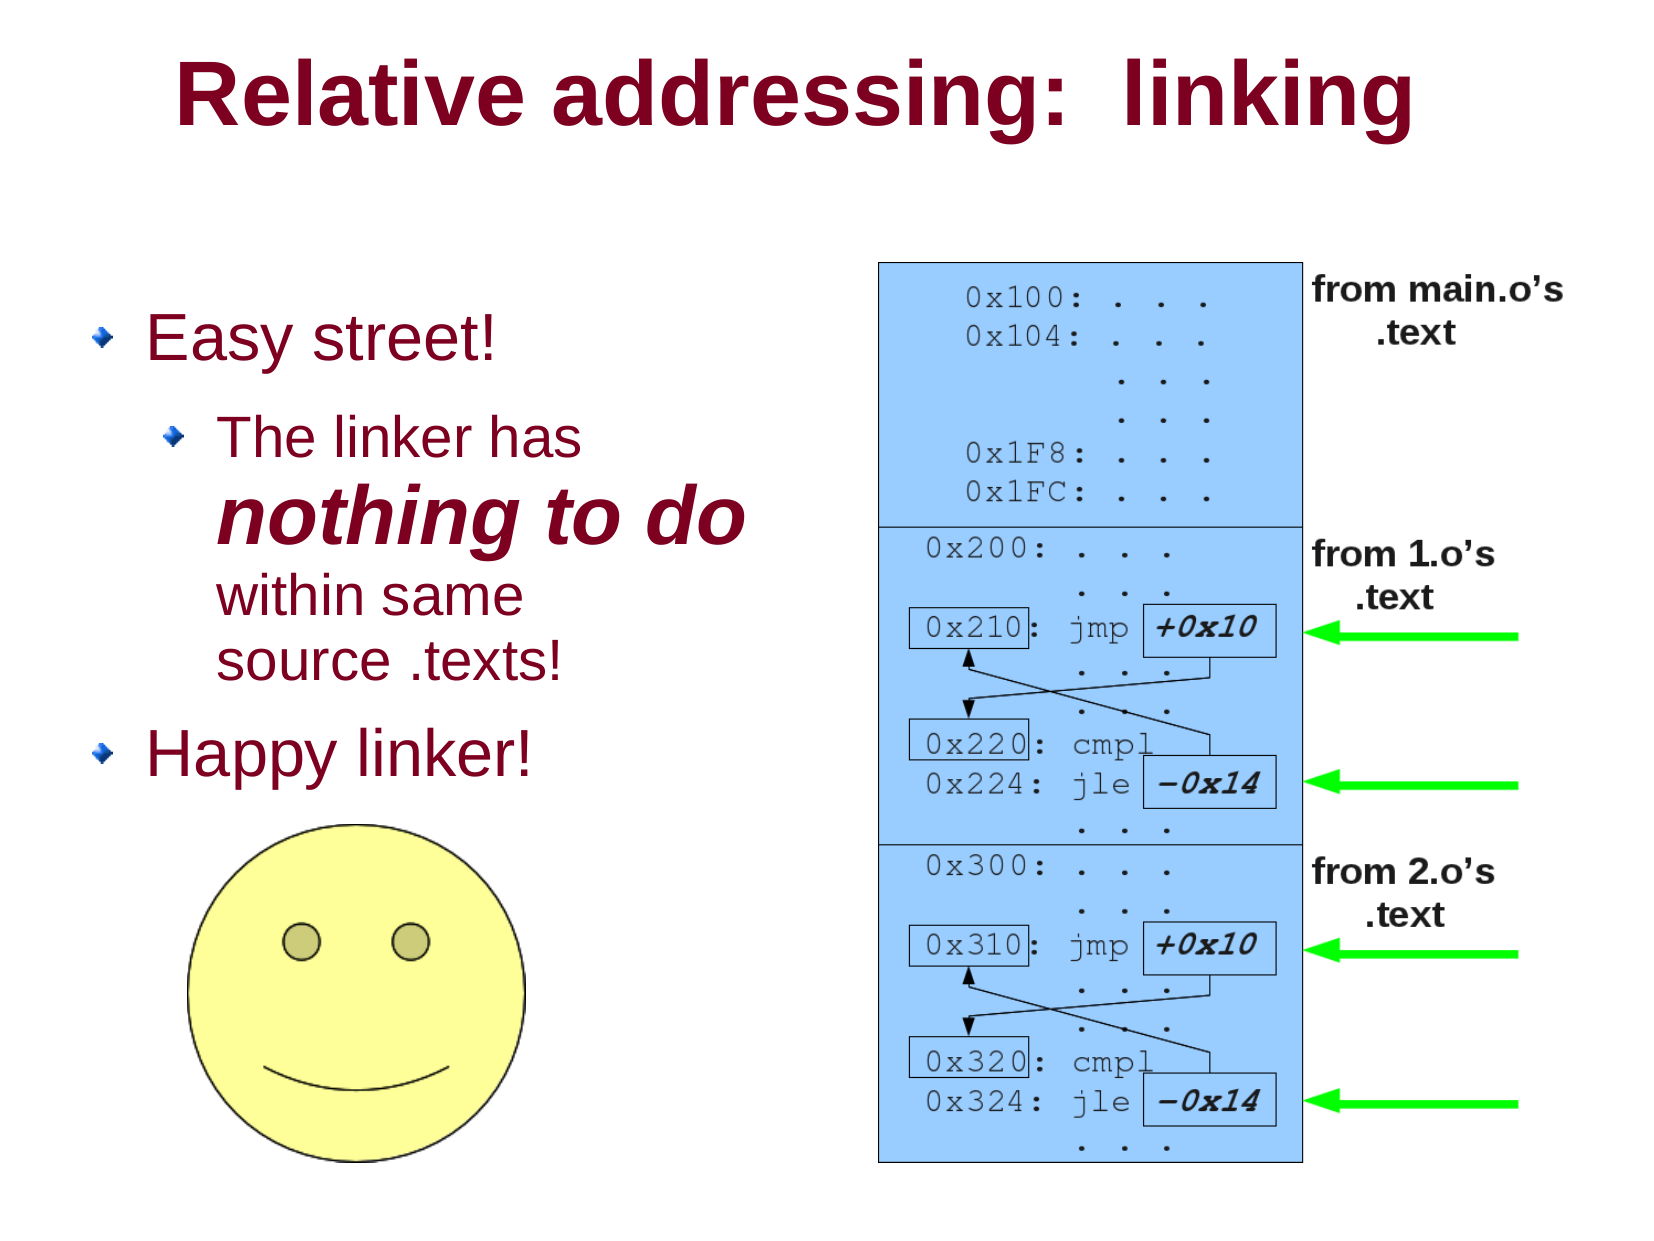

# Relative addressing: linking
Easy street!
The linker has nothing to do within same source .texts!
Happy linker!